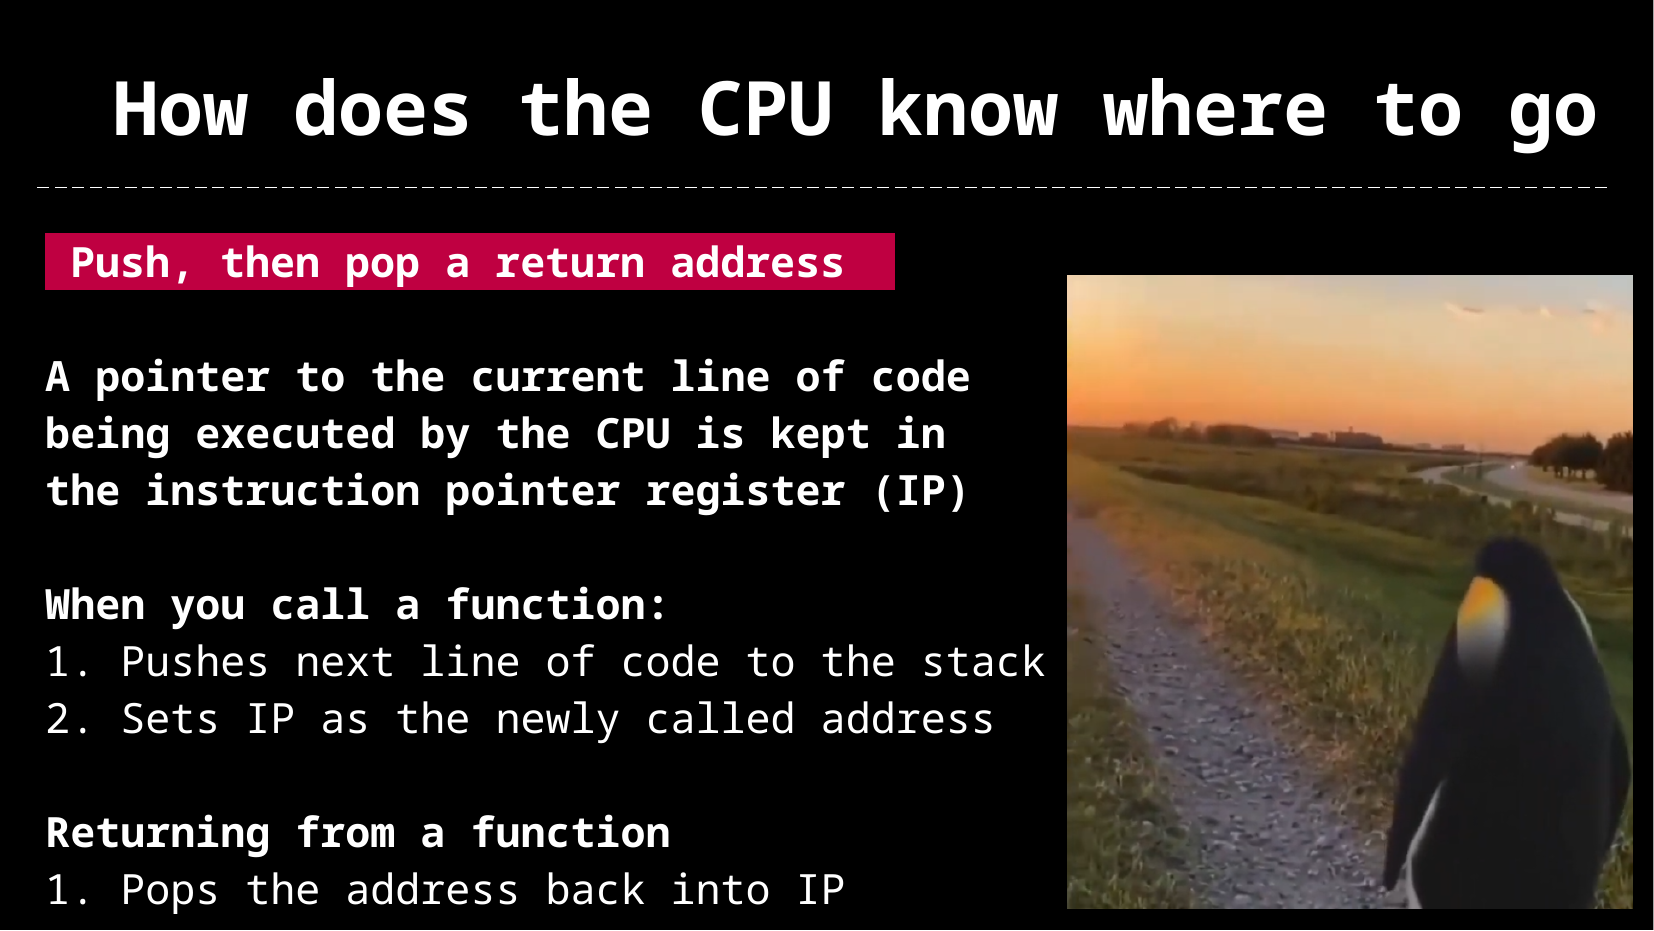

# How does the CPU know where to go
 Push, then pop a return address
A pointer to the current line of code being executed by the CPU is kept in
the instruction pointer register (IP)
When you call a function:
1. Pushes next line of code to the stack
2. Sets IP as the newly called address
Returning from a function
1. Pops the address back into IP